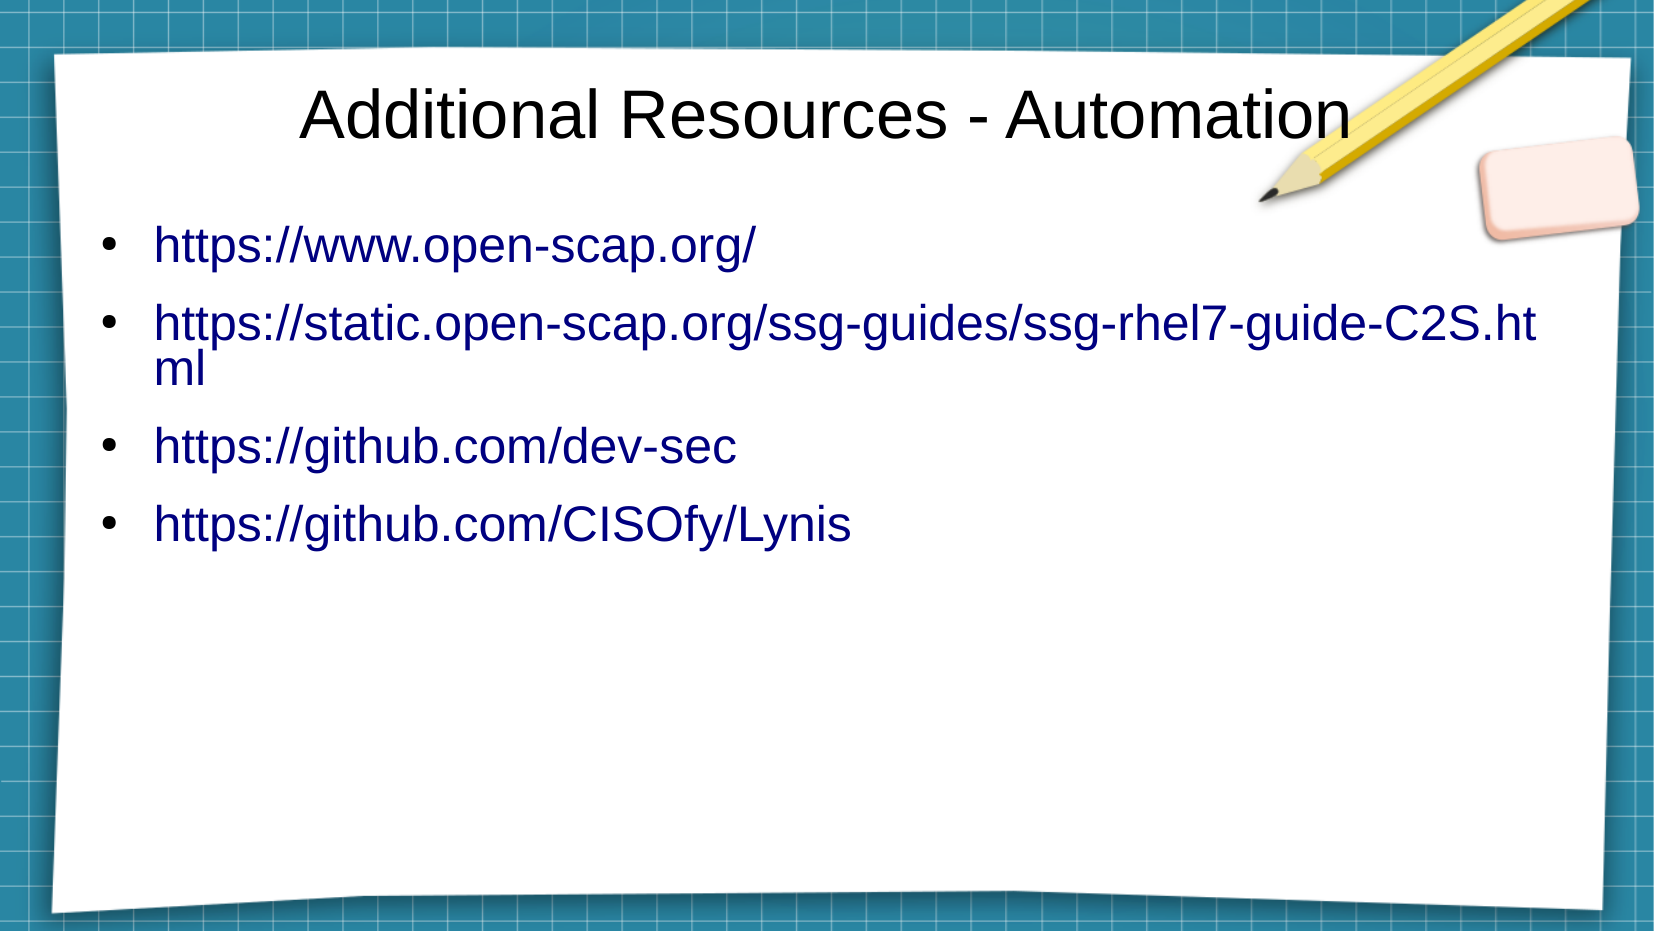

# Additional Resources - Automation
https://www.open-scap.org/
https://static.open-scap.org/ssg-guides/ssg-rhel7-guide-C2S.html
https://github.com/dev-sec
https://github.com/CISOfy/Lynis